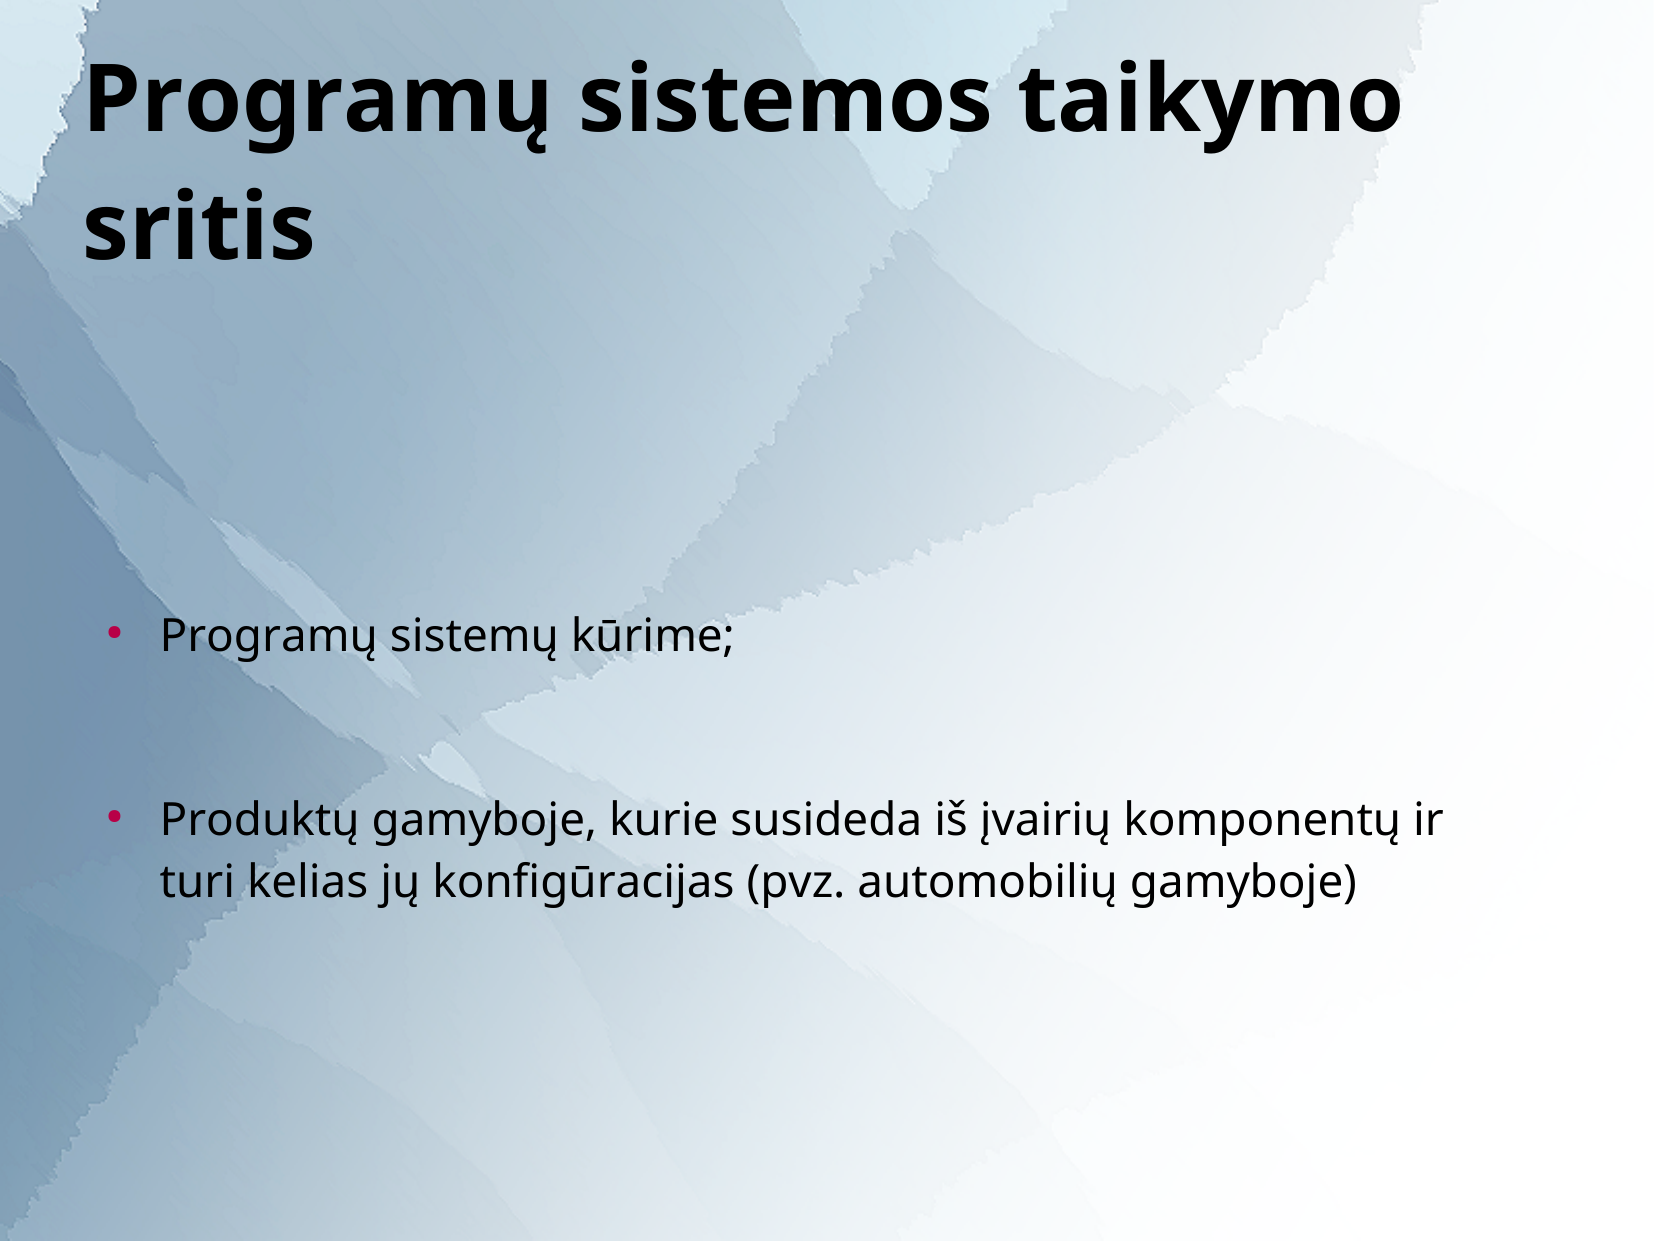

# Programų sistemos taikymo sritis
Programų sistemų kūrime;
Produktų gamyboje, kurie susideda iš įvairių komponentų ir turi kelias jų konfigūracijas (pvz. automobilių gamyboje)